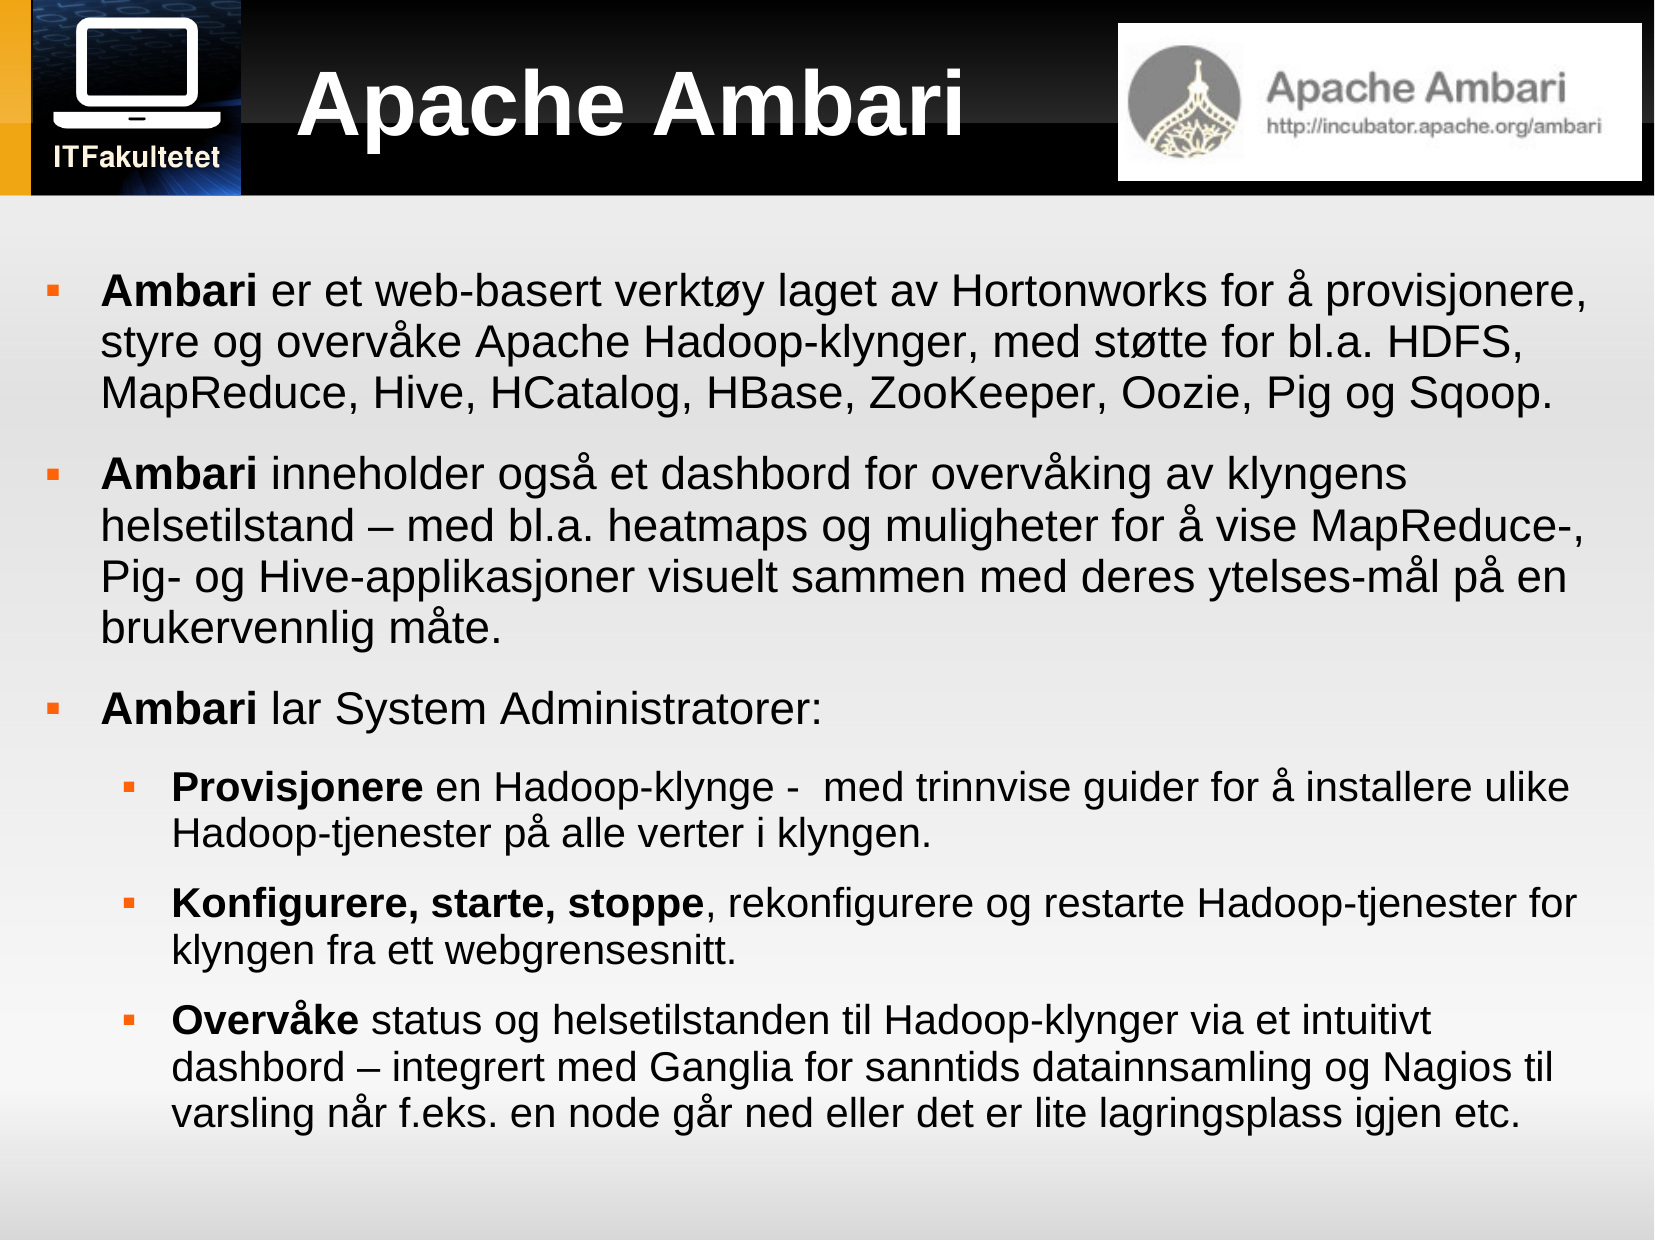

Apache Ambari
Ambari er et web-basert verktøy laget av Hortonworks for å provisjonere,

styre og overvåke Apache Hadoop-klynger, med støtte for bl.a. HDFS,
MapReduce, Hive, HCatalog, HBase, ZooKeeper, Oozie, Pig og Sqoop.
Ambari inneholder også et dashbord for overvåking av klyngens

helsetilstand – med bl.a. heatmaps og muligheter for å vise MapReduce-,
Pig- og Hive-applikasjoner visuelt sammen med deres ytelses-mål på en
brukervennlig måte.
Ambari lar System Administratorer:

Provisjonere en Hadoop-klynge - med trinnvise guider for å installere ulike

Hadoop-tjenester på alle verter i klyngen.
Konfigurere, starte, stoppe, rekonfigurere og restarte Hadoop-tjenester for

klyngen fra ett webgrensesnitt.
Overvåke status og helsetilstanden til Hadoop-klynger via et intuitivt

dashbord – integrert med Ganglia for sanntids datainnsamling og Nagios til
varsling når f.eks. en node går ned eller det er lite lagringsplass igjen etc.